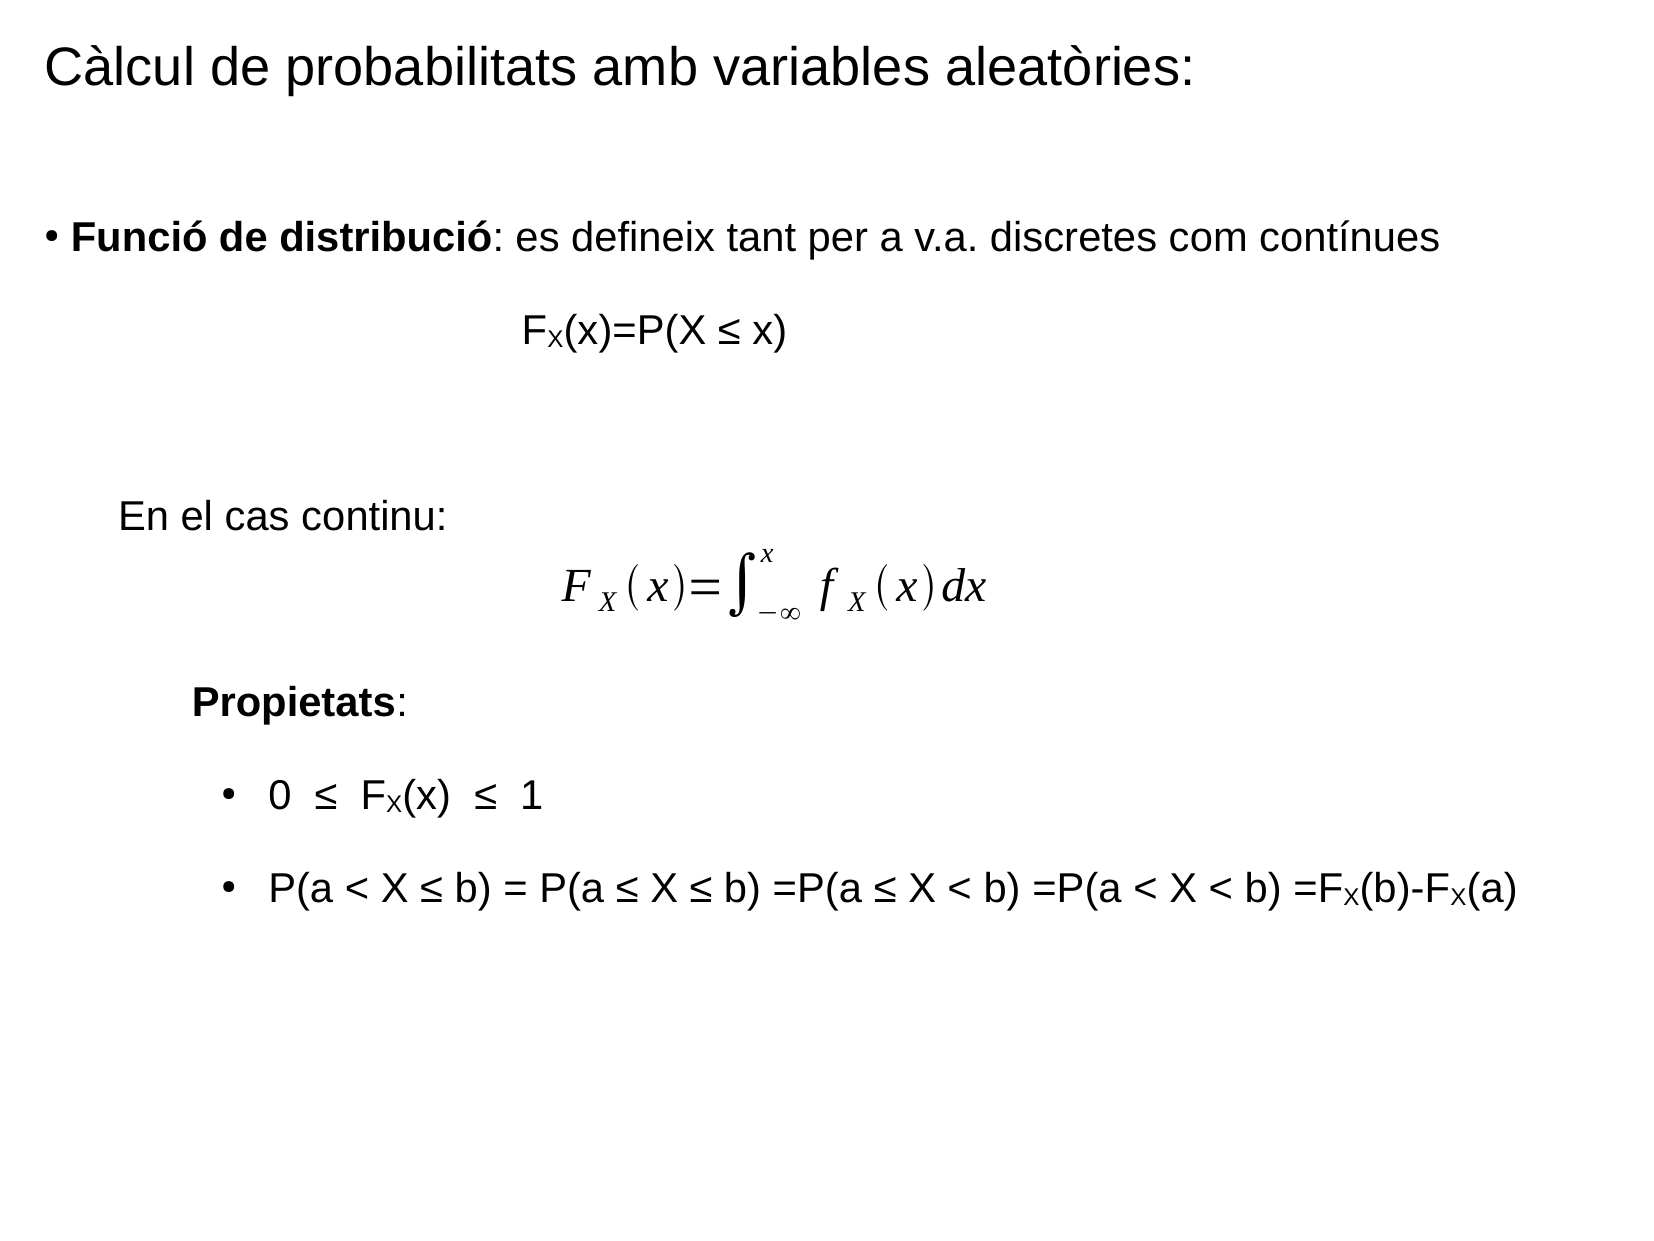

Càlcul de probabilitats amb variables aleatòries:
 Funció de distribució: es defineix tant per a v.a. discretes com contínues
				 		 FX(x)=P(X ≤ x)
	En el cas continu:
		Propietats:
 0 ≤ FX(x) ≤ 1
 P(a < X ≤ b) = P(a ≤ X ≤ b) =P(a ≤ X < b) =P(a < X < b) =FX(b)-FX(a)